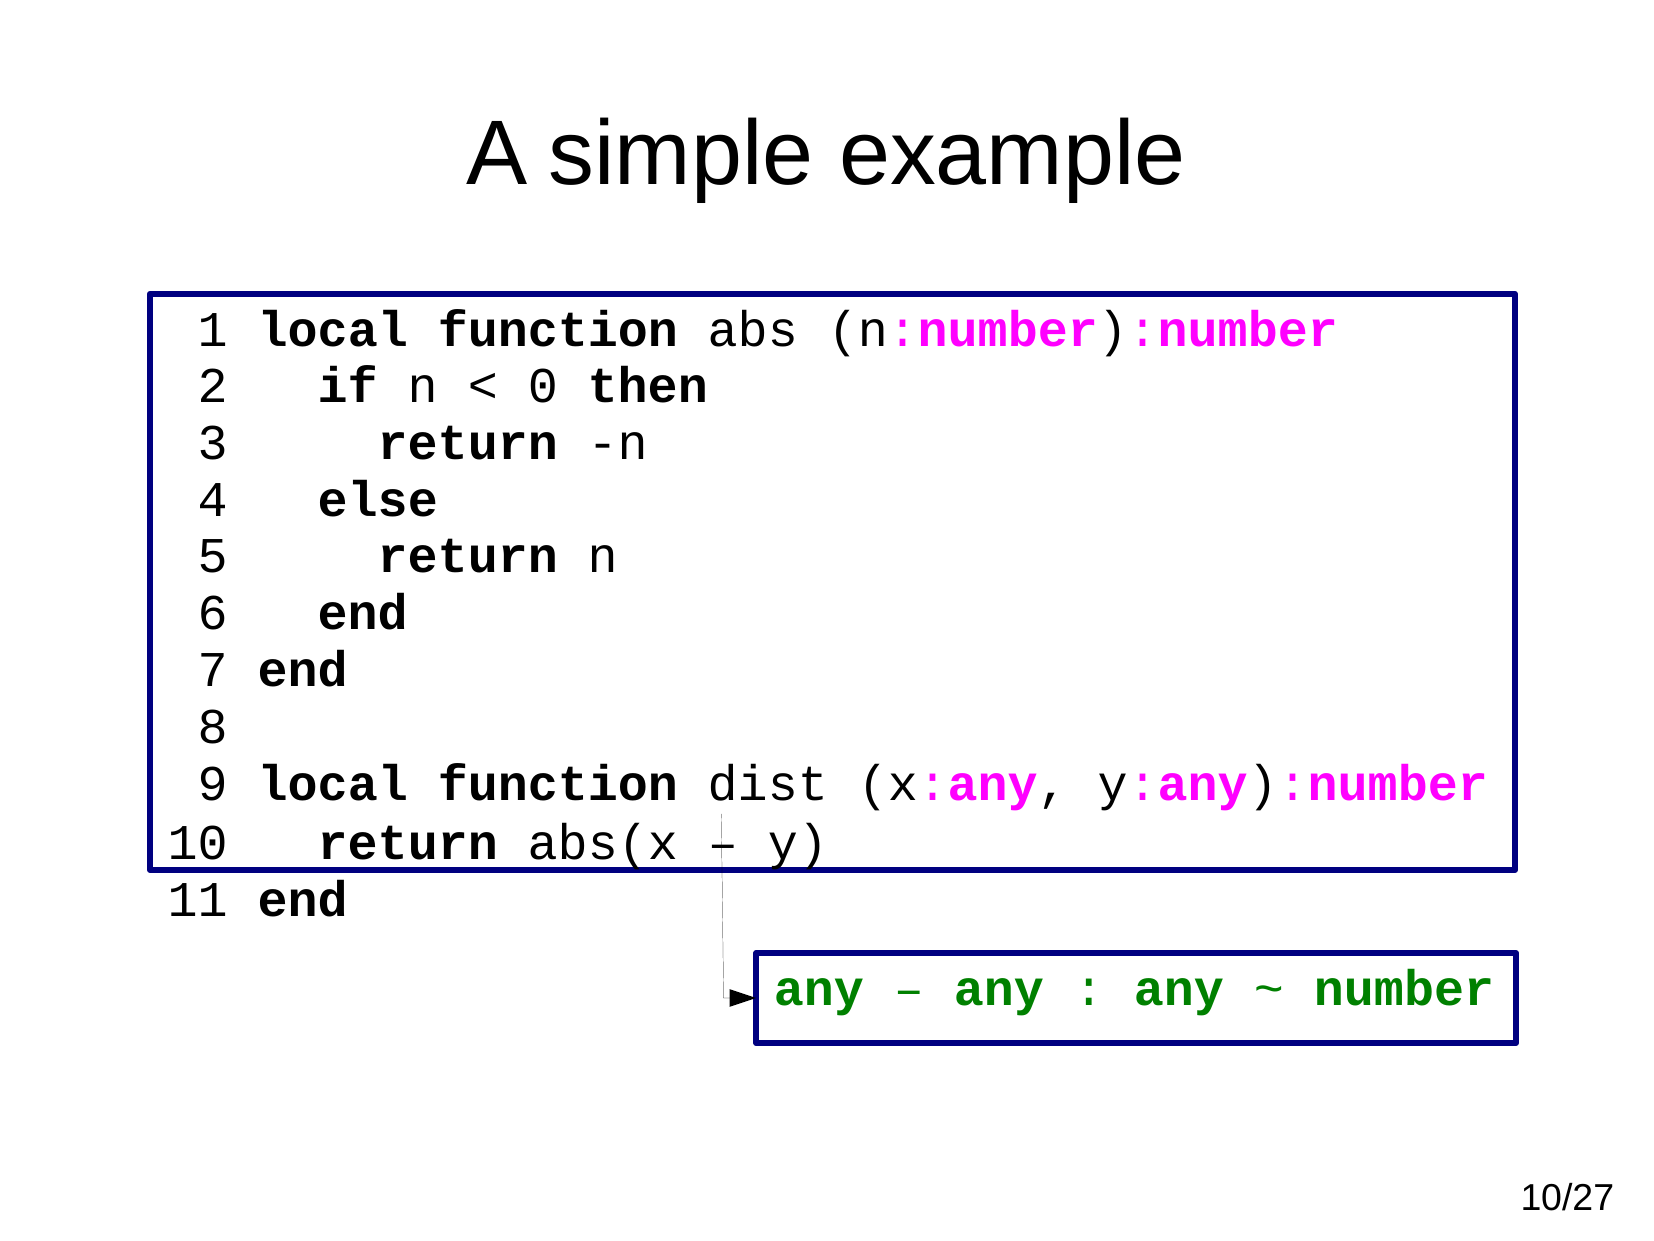

# A simple example
 1 local function abs (n:number):number
 2 if n < 0 then
 3 return -n
 4 else
 5 return n
 6 end
 7 end
 8
 9 local function dist (x:any, y:any):number
10 return abs(x – y)
11 end
any – any : any ~ number
 10/27